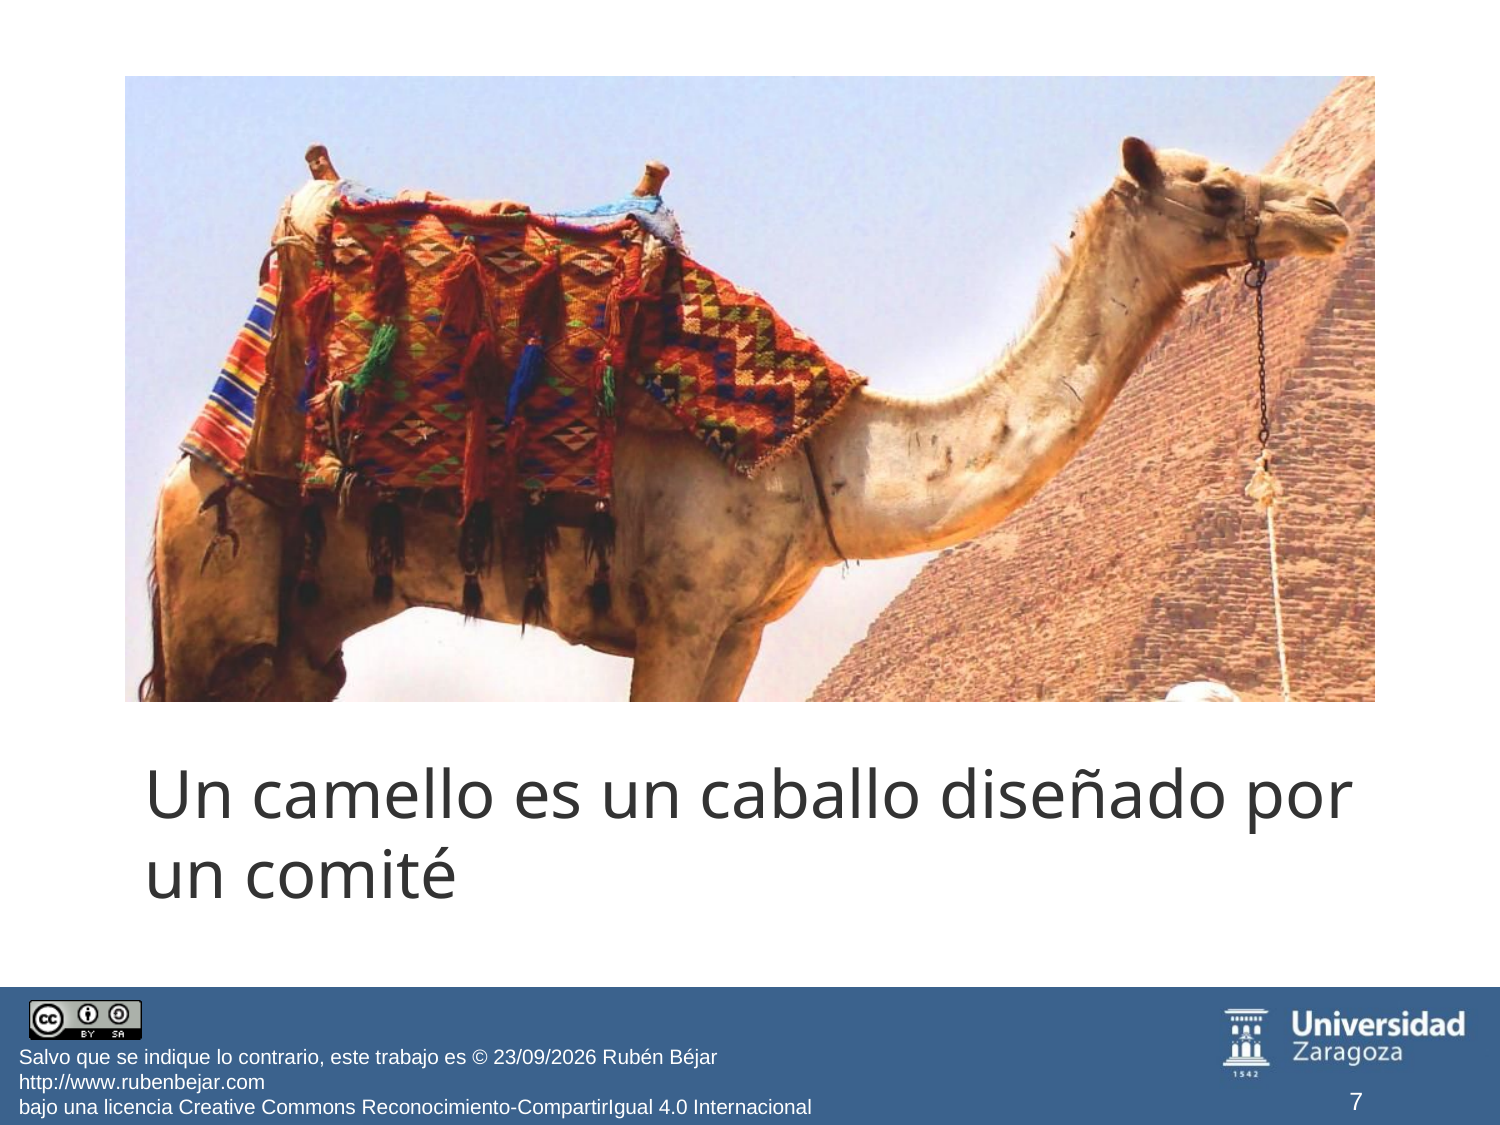

# Un camello es un caballo diseñado por un comité